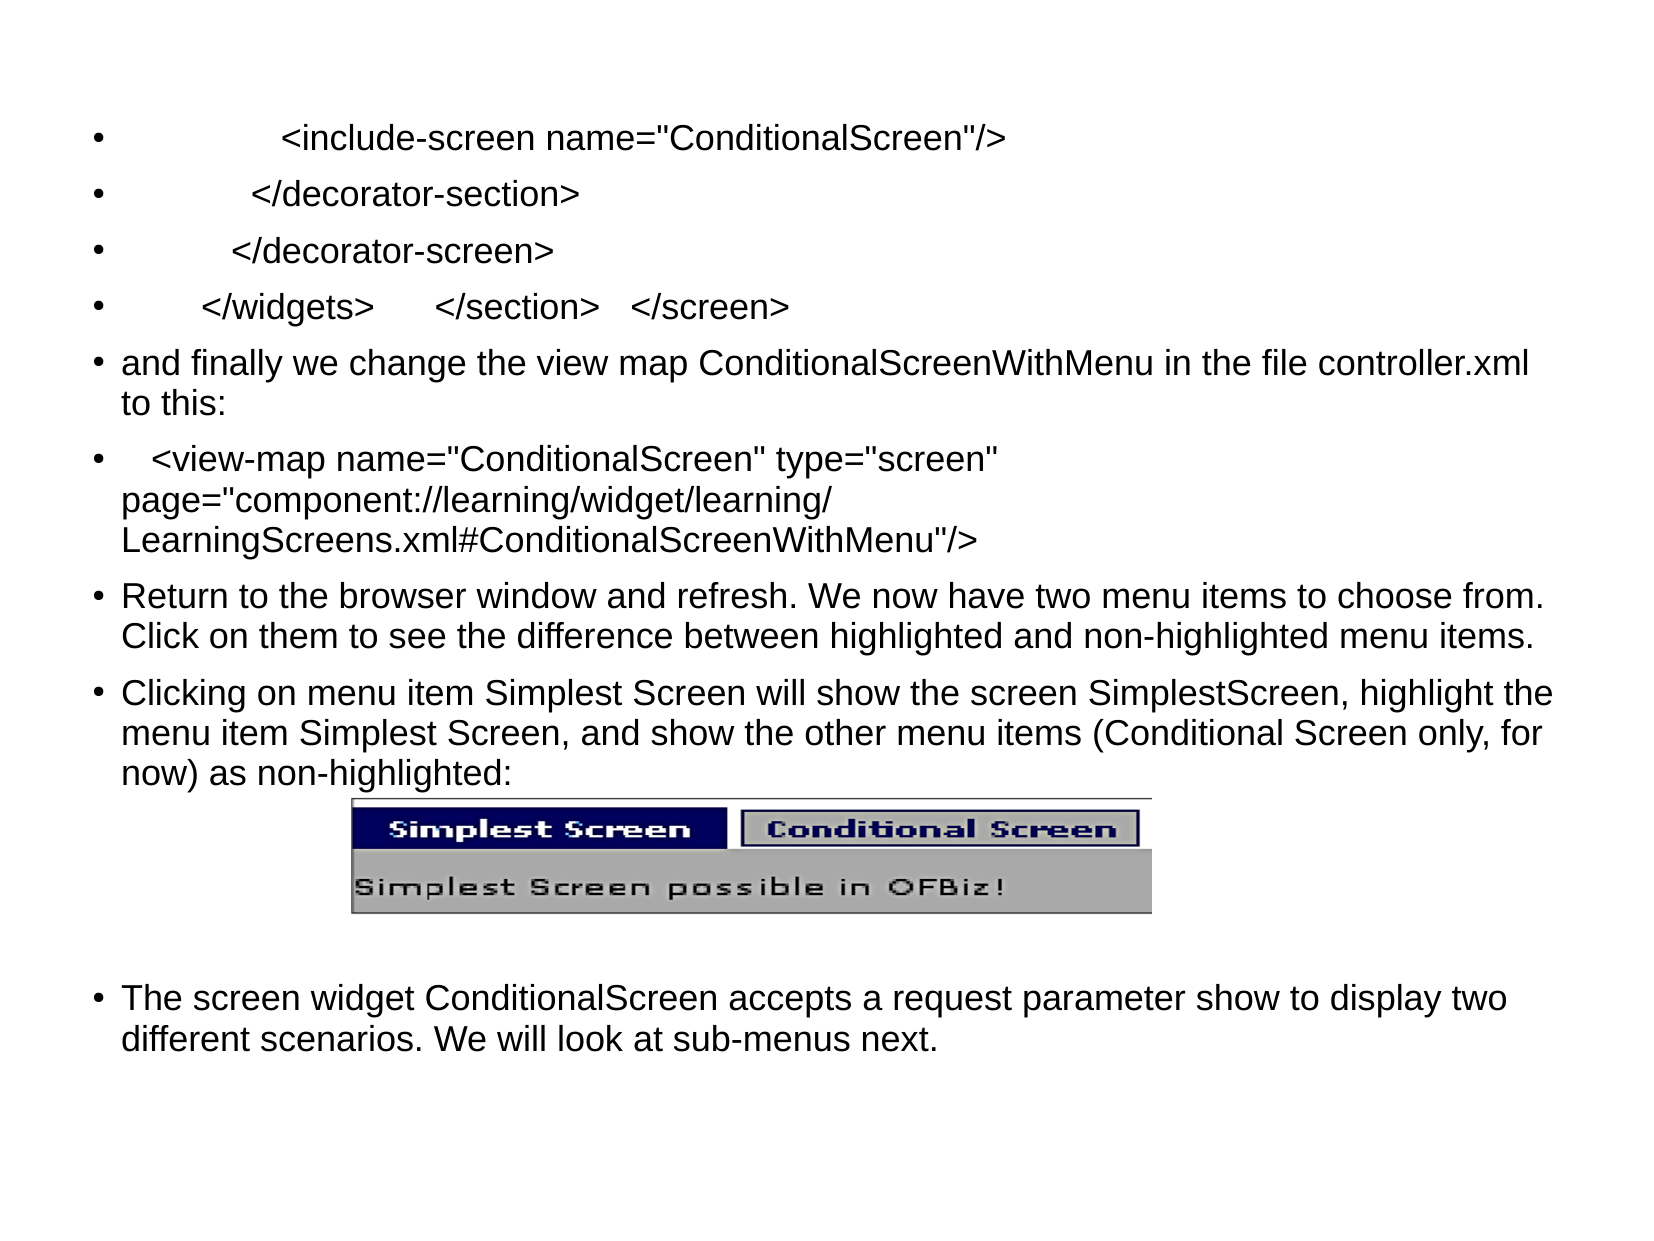

# <include-screen name="ConditionalScreen"/>
 </decorator-section>
 </decorator-screen>
 </widgets> </section> </screen>
and finally we change the view map ConditionalScreenWithMenu in the file controller.xml to this:
 <view-map name="ConditionalScreen" type="screen" page="component://learning/widget/learning/ LearningScreens.xml#ConditionalScreenWithMenu"/>
Return to the browser window and refresh. We now have two menu items to choose from. Click on them to see the difference between highlighted and non-highlighted menu items.
Clicking on menu item Simplest Screen will show the screen SimplestScreen, highlight the menu item Simplest Screen, and show the other menu items (Conditional Screen only, for now) as non-highlighted:
The screen widget ConditionalScreen accepts a request parameter show to display two different scenarios. We will look at sub-menus next.